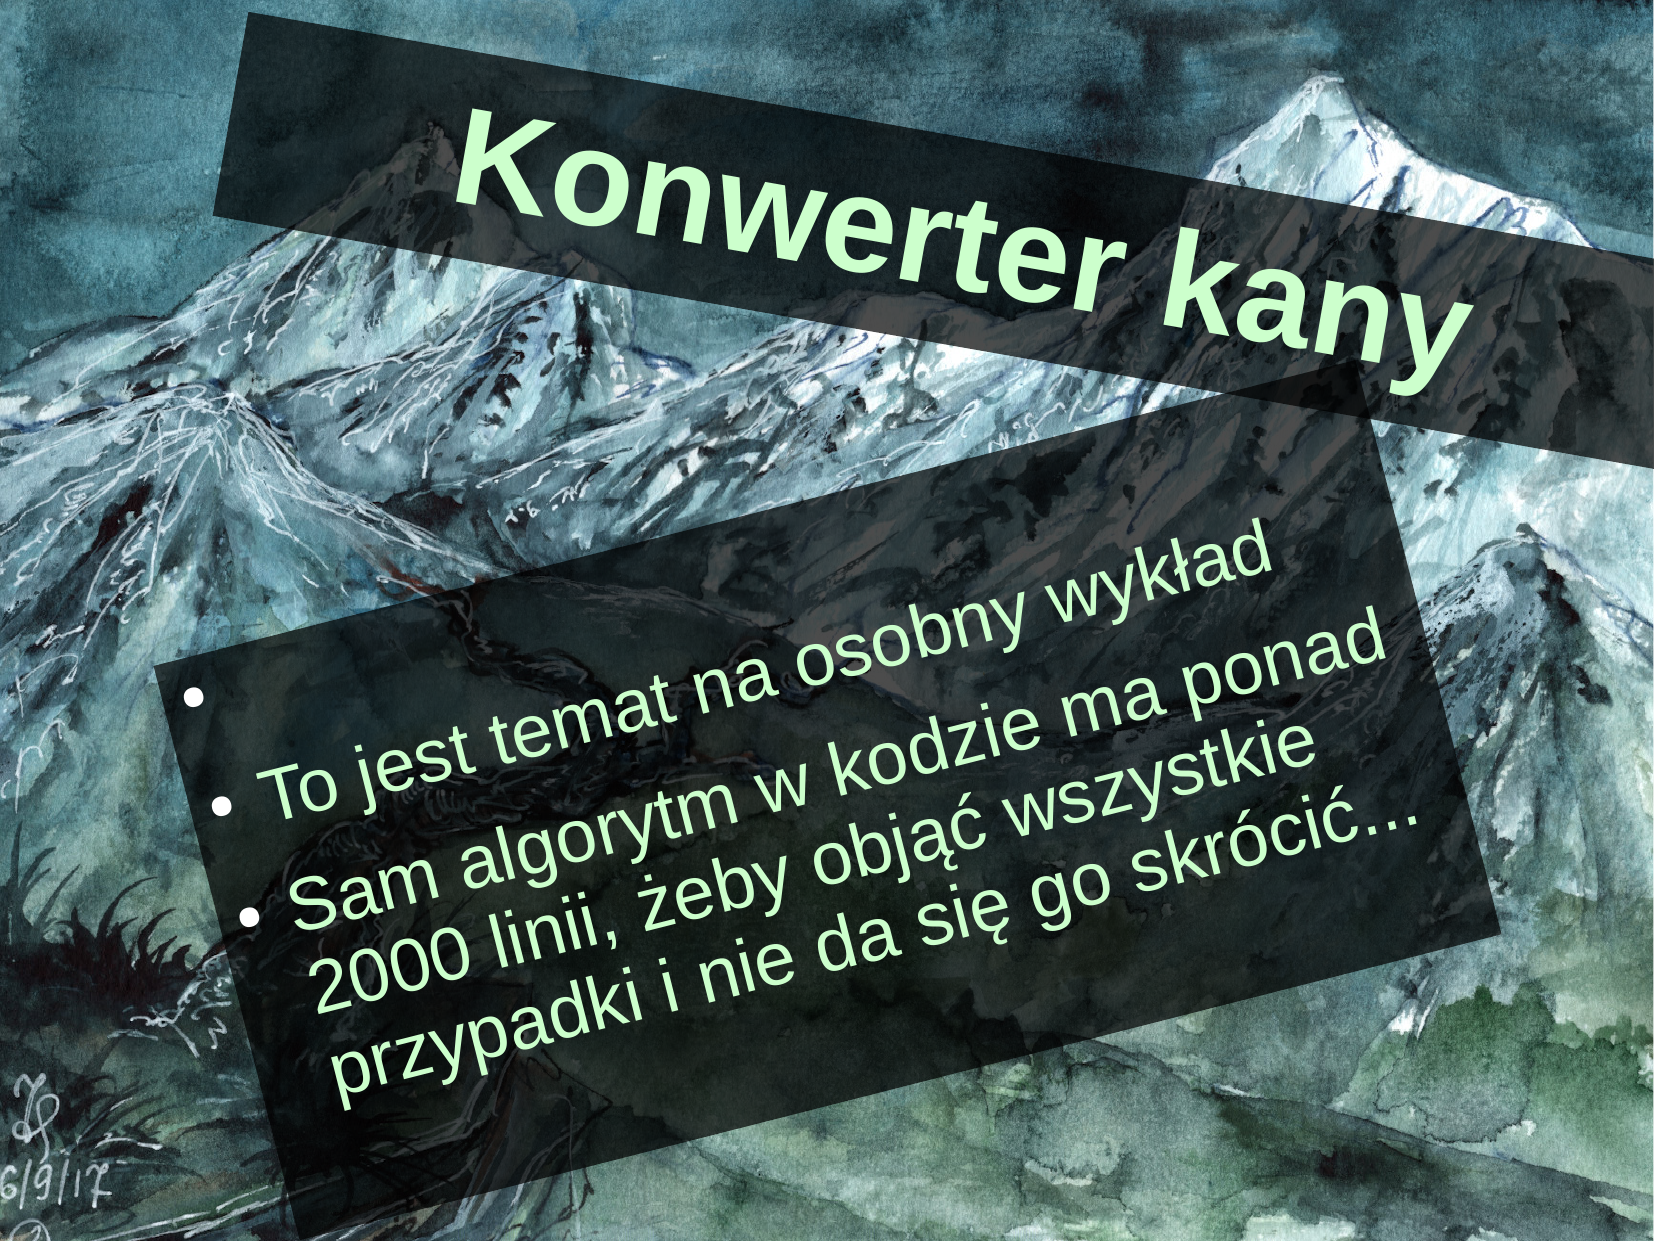

# Konwerter kany
To jest temat na osobny wykład
Sam algorytm w kodzie ma ponad 2000 linii, żeby objąć wszystkie przypadki i nie da się go skrócić...